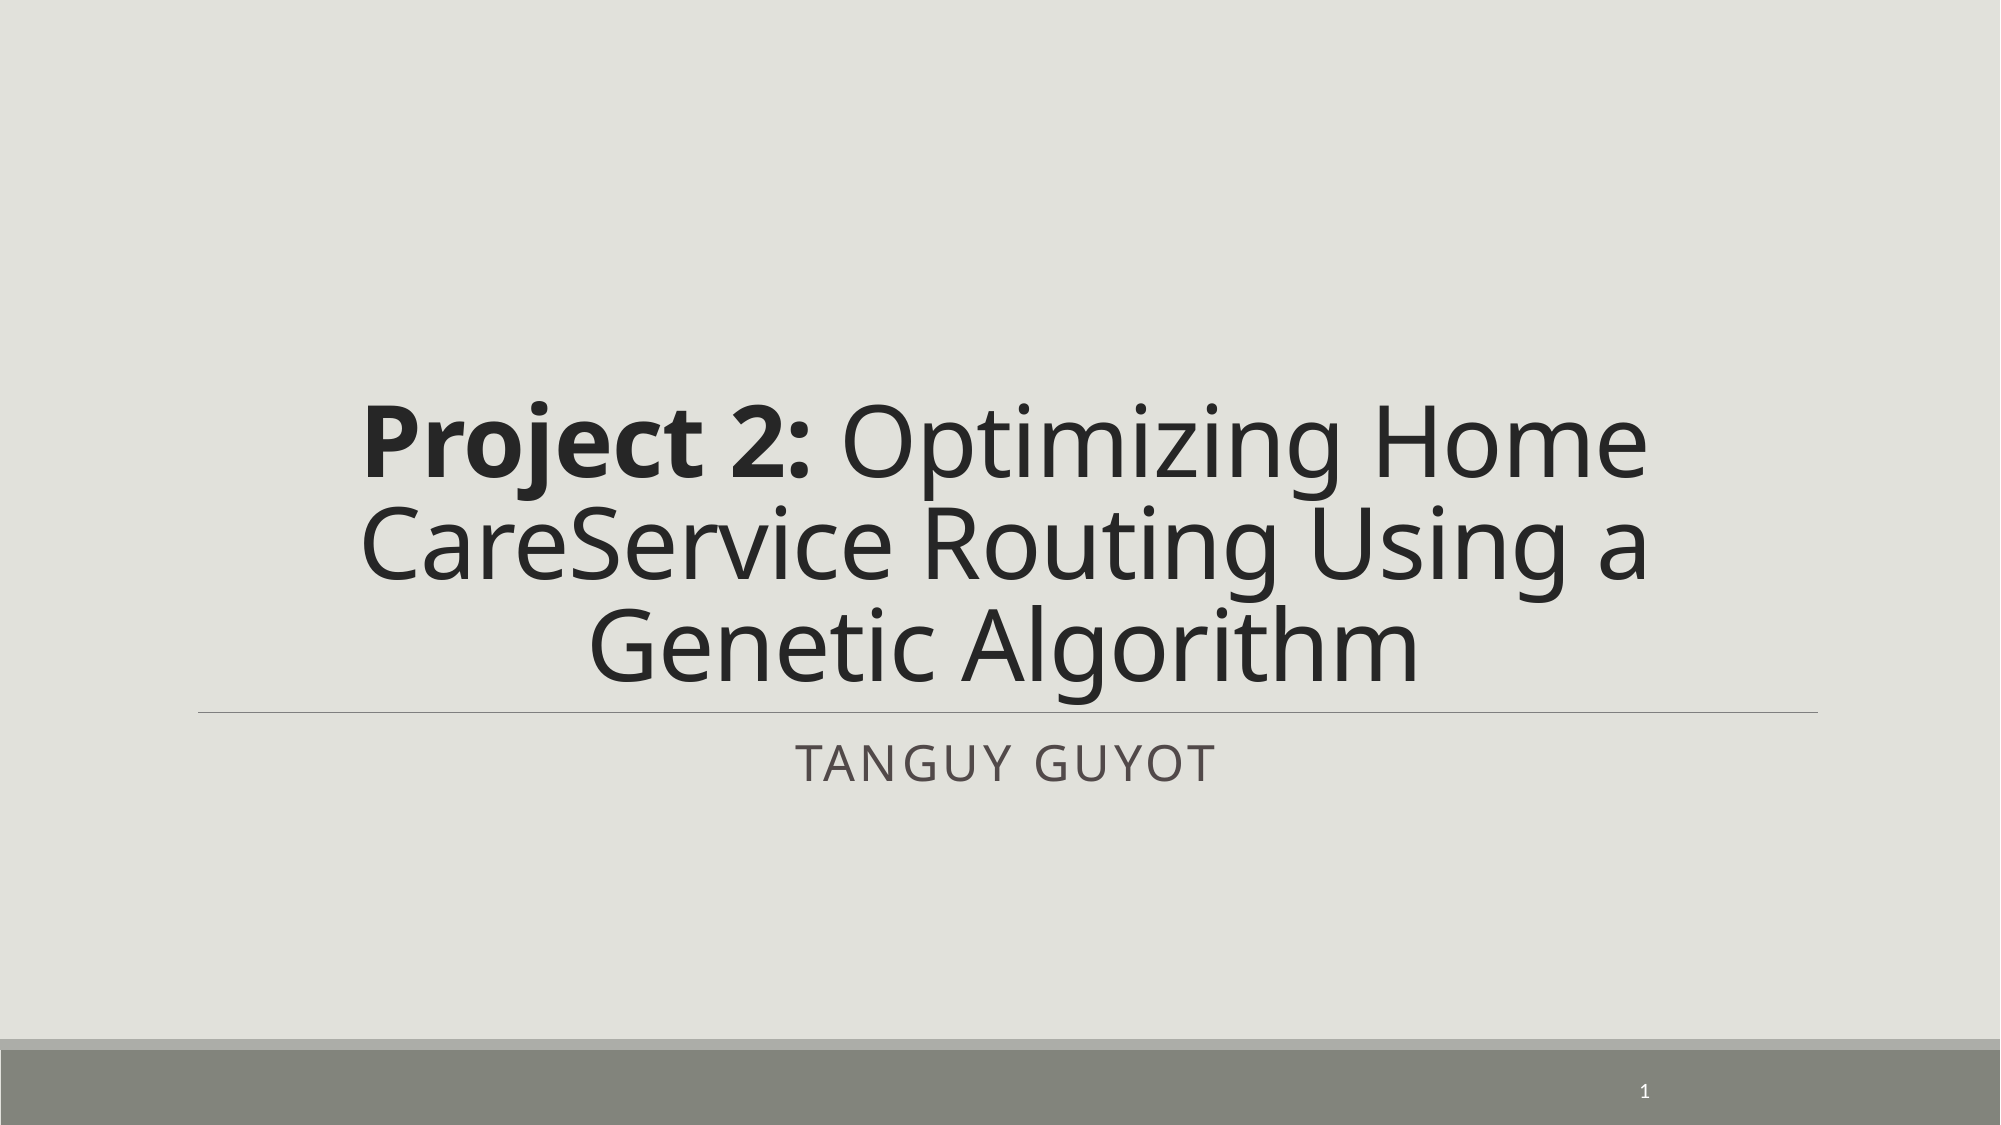

# Project 2: Optimizing Home CareService Routing Using a Genetic Algorithm
Tanguy guyot